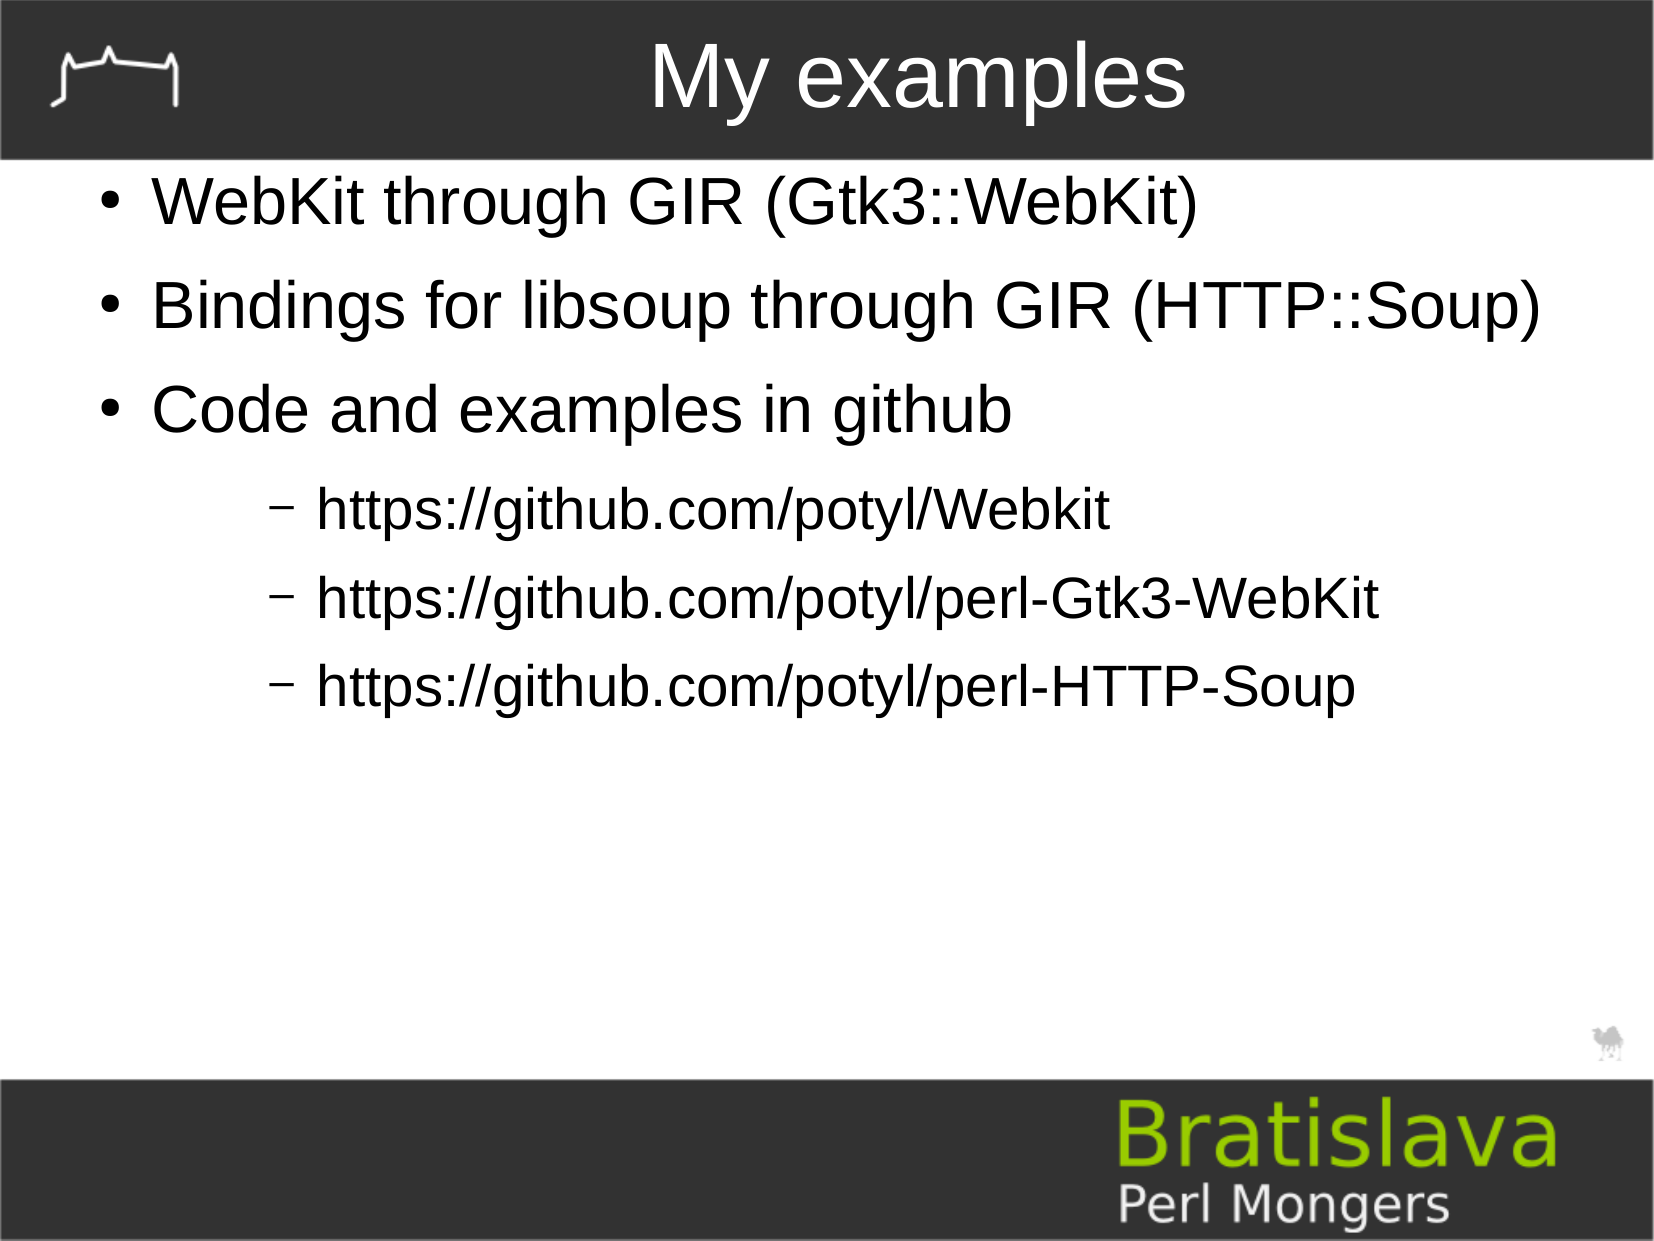

# My examples
WebKit through GIR (Gtk3::WebKit)
Bindings for libsoup through GIR (HTTP::Soup)
Code and examples in github
https://github.com/potyl/Webkit
https://github.com/potyl/perl-Gtk3-WebKit
https://github.com/potyl/perl-HTTP-Soup